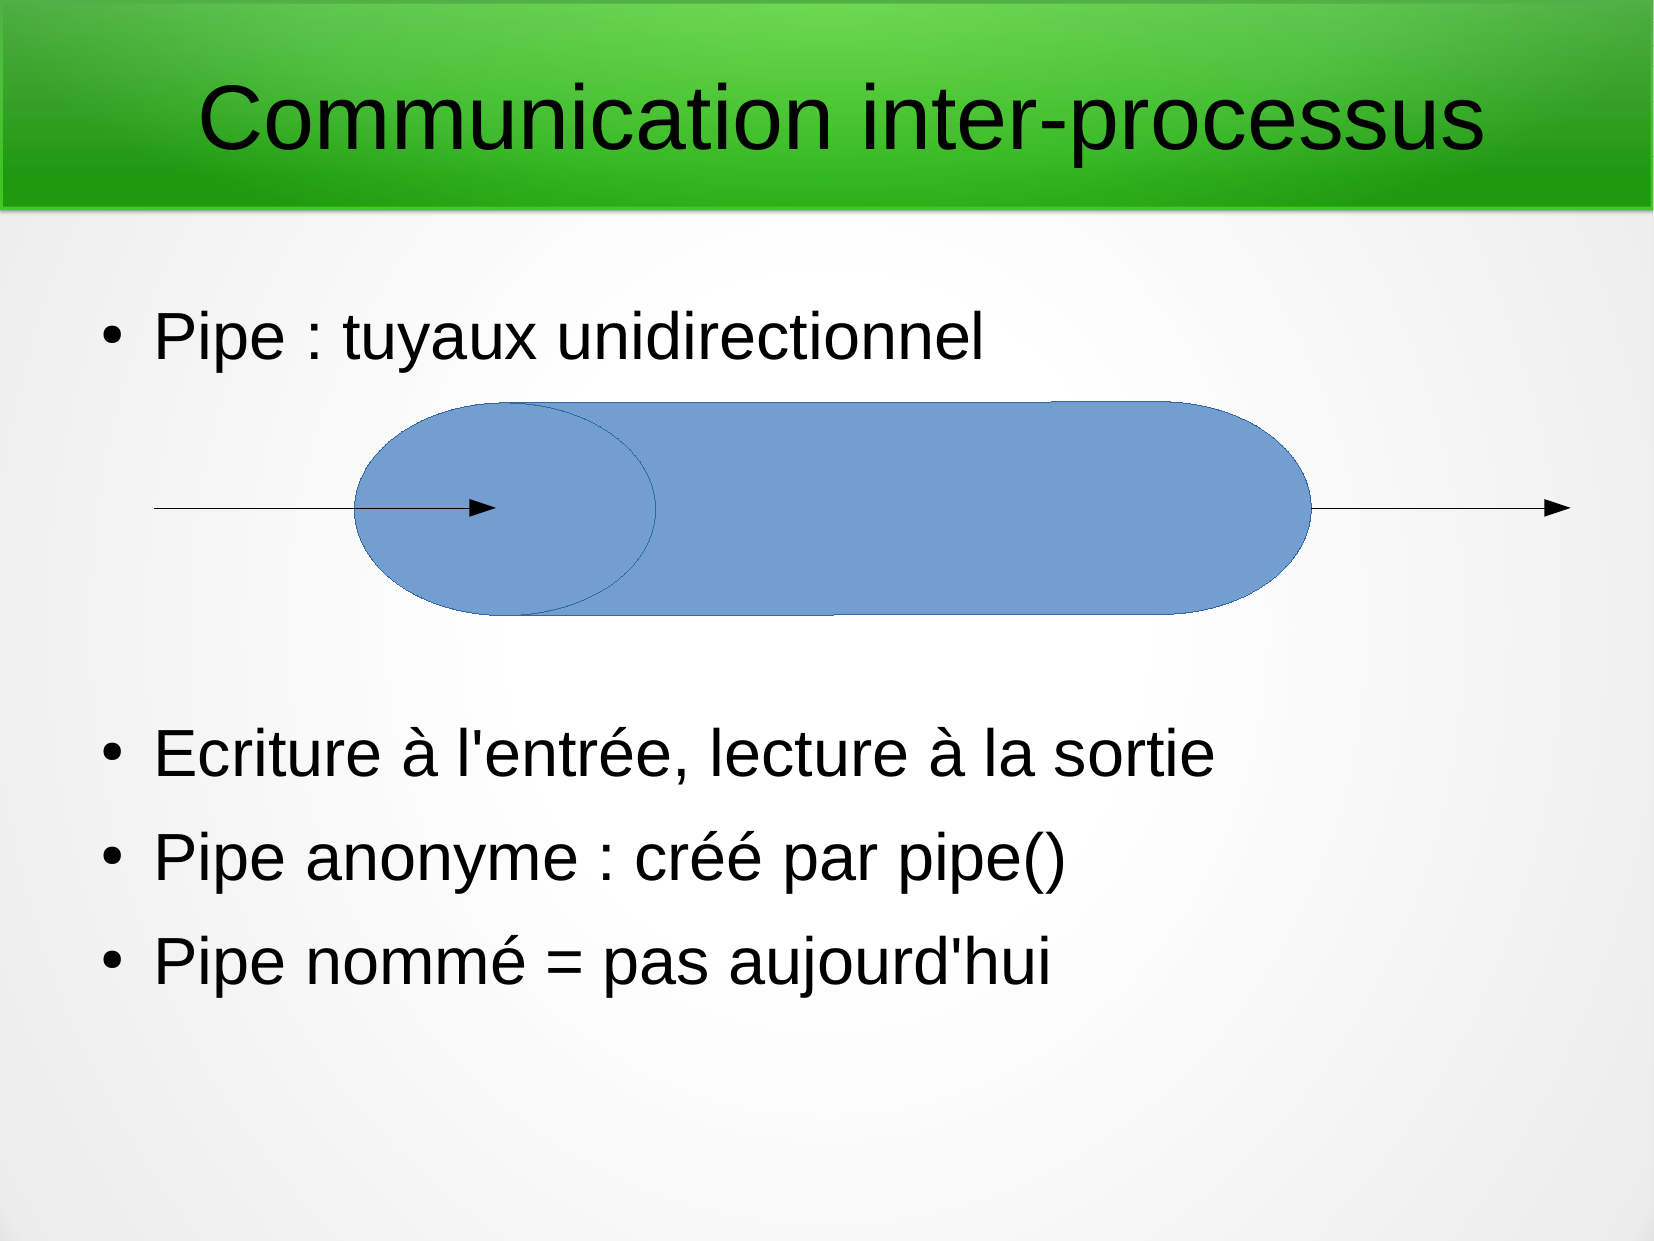

# Communication inter-processus
Pipe : tuyaux unidirectionnel
Ecriture à l'entrée, lecture à la sortie
Pipe anonyme : créé par pipe()
Pipe nommé = pas aujourd'hui